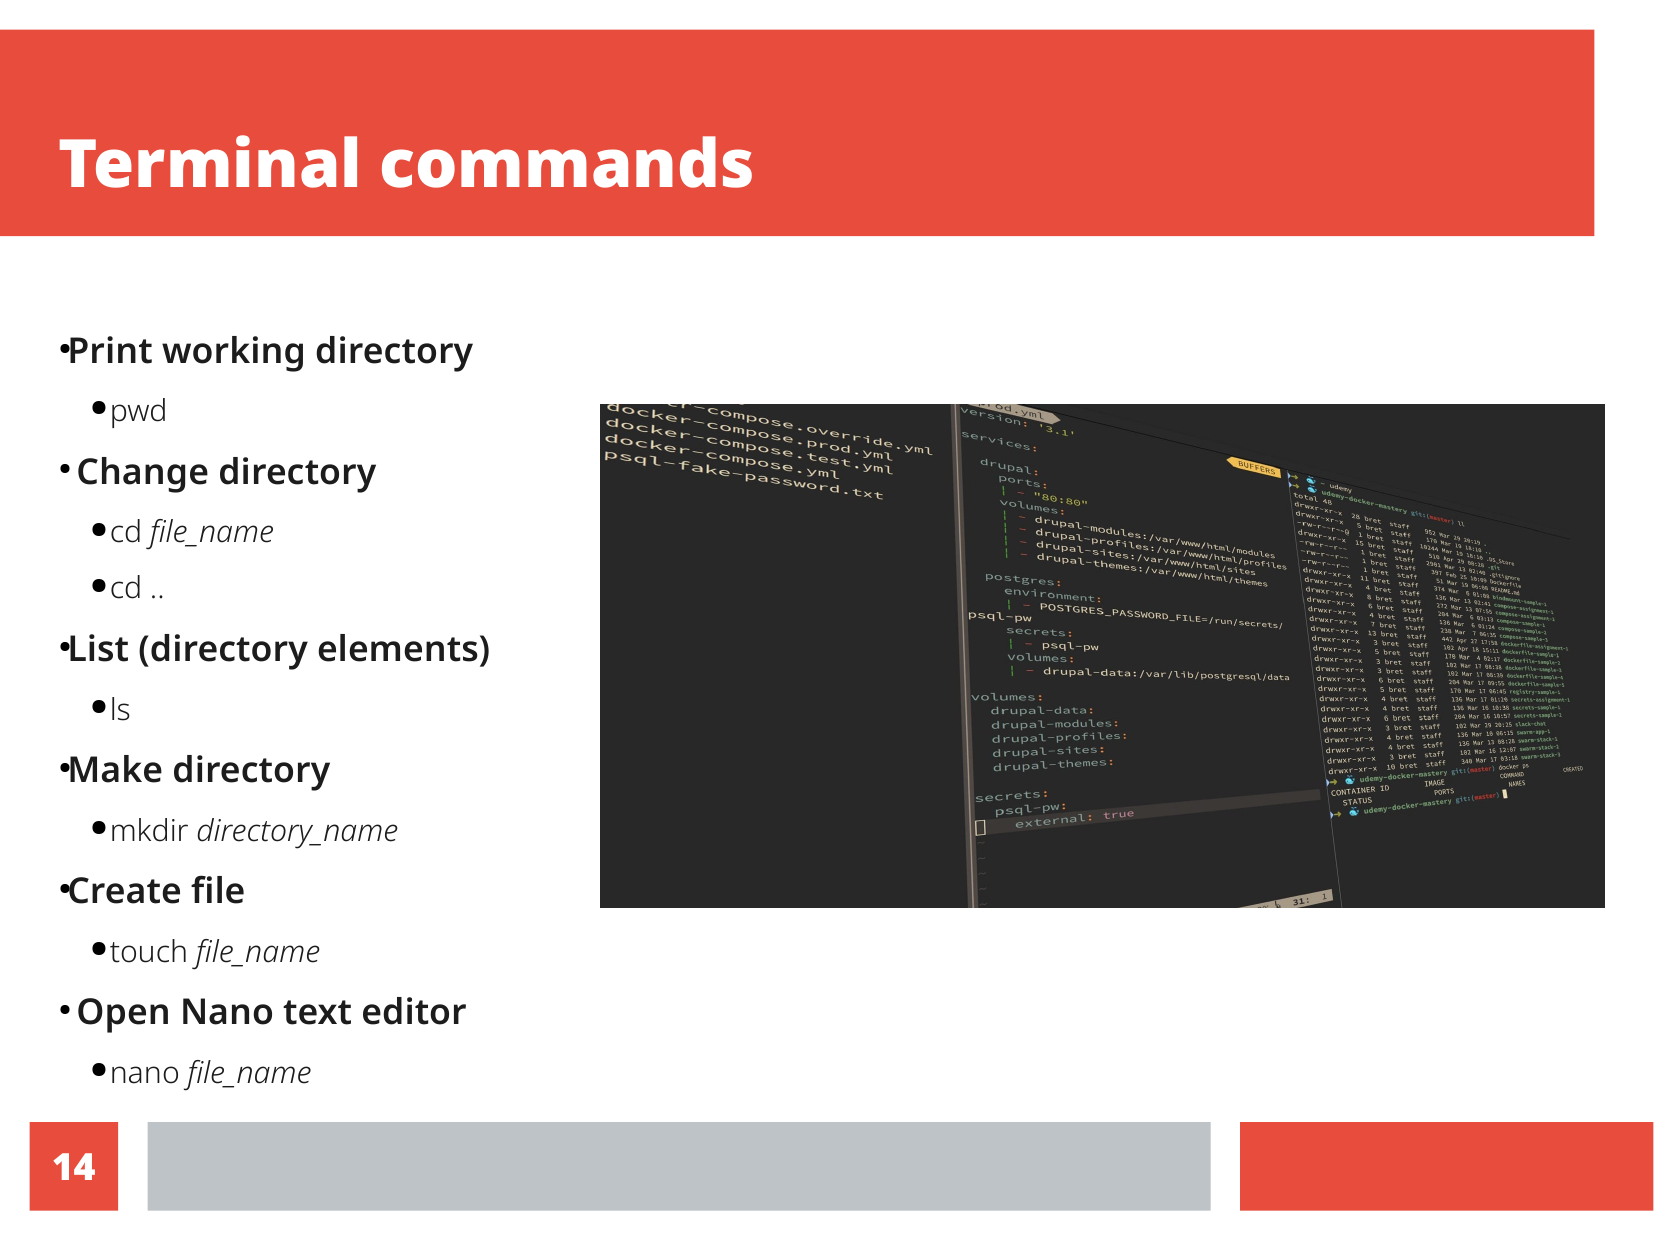

# Terminal commands
Print working directory
 pwd
 Change directory
 cd file_name
 cd ..
List (directory elements)
 ls
Make directory
 mkdir directory_name
Create file
 touch file_name
 Open Nano text editor
 nano file_name
14